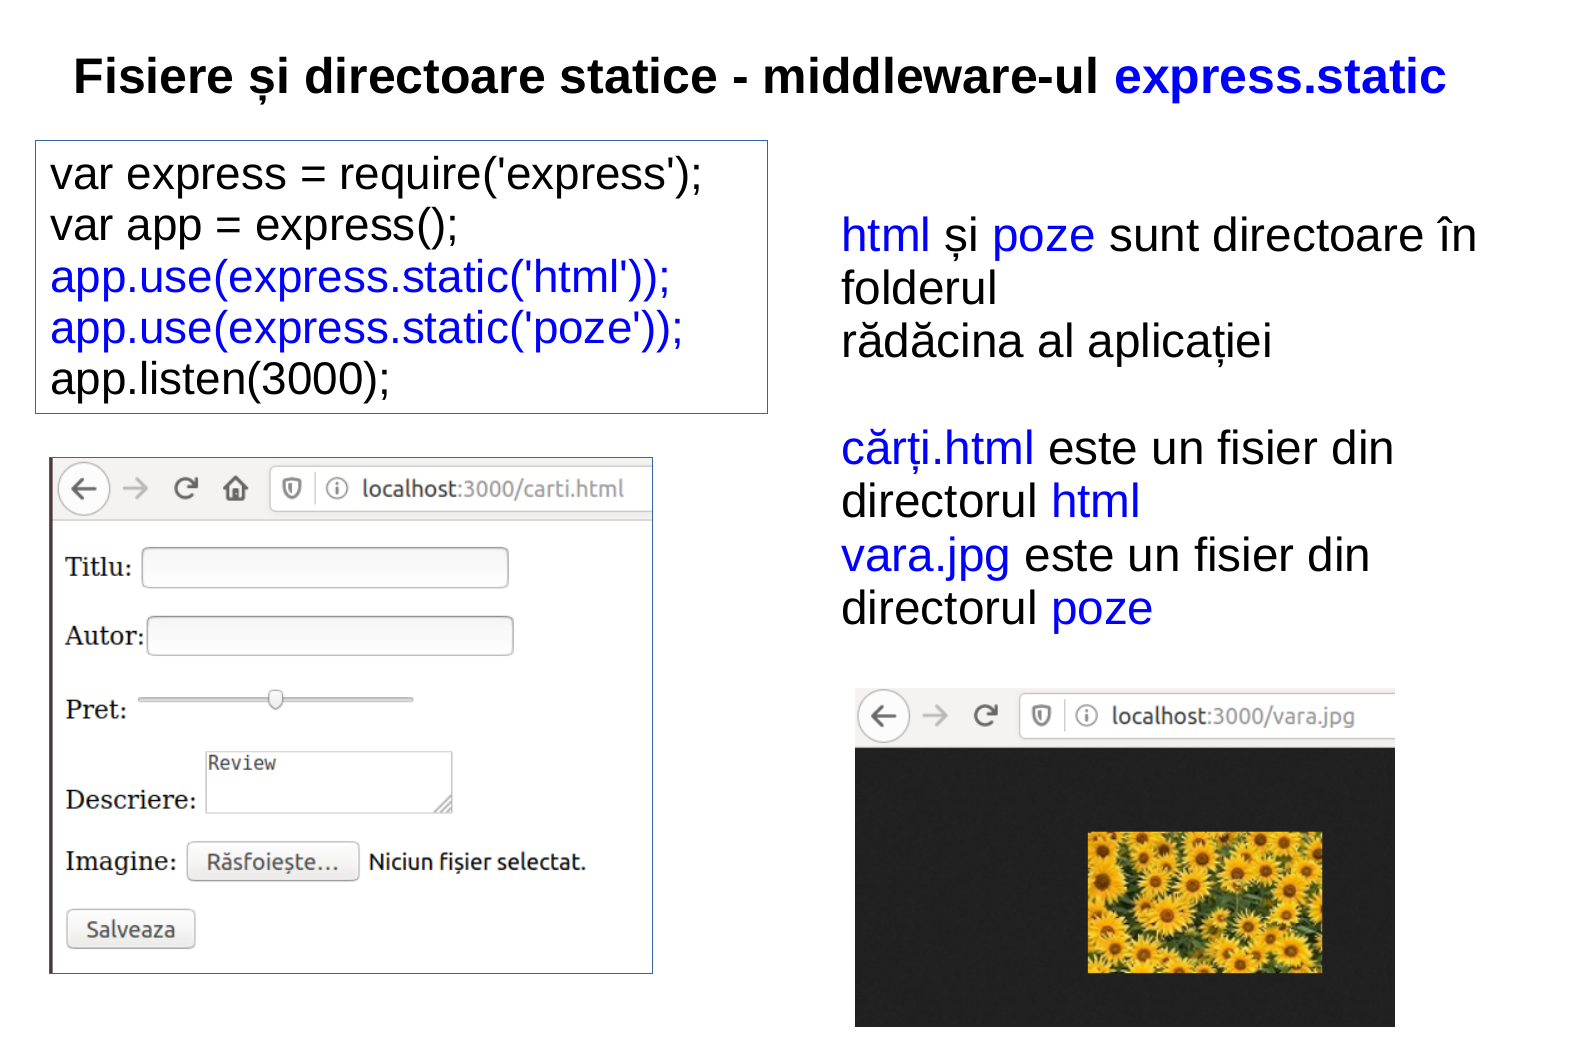

Fisiere și directoare statice - middleware-ul express.static
var express = require('express');
var app = express();
app.use(express.static('html'));
app.use(express.static('poze'));
app.listen(3000);
html și poze sunt directoare în folderul
rădăcina al aplicației
cărți.html este un fisier din directorul html
vara.jpg este un fisier din directorul poze